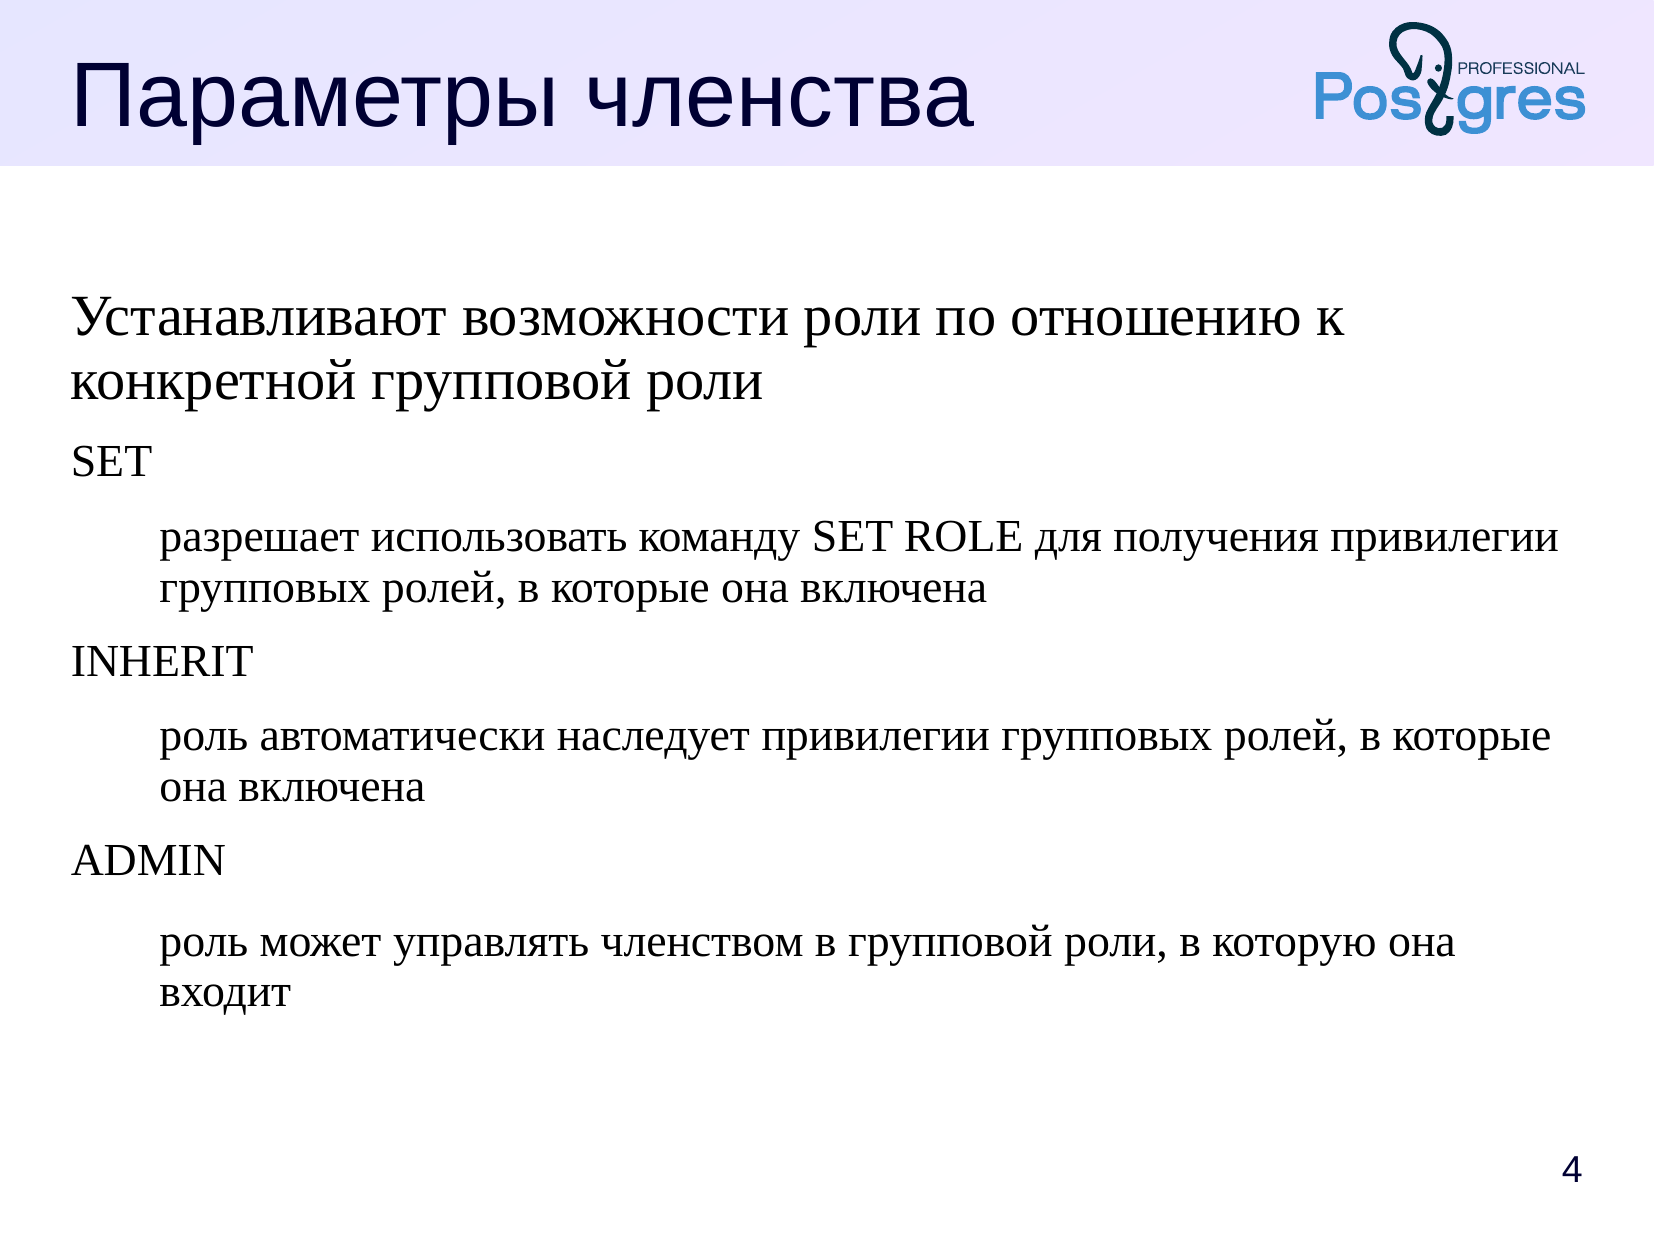

# Параметры членства
Устанавливают возможности роли по отношению к конкретной групповой роли
SET
разрешает использовать команду SET ROLE для получения привилегии групповых ролей, в которые она включена
INHERIT
роль автоматически наследует привилегии групповых ролей, в которые она включена
ADMIN
роль может управлять членством в групповой роли, в которую она входит